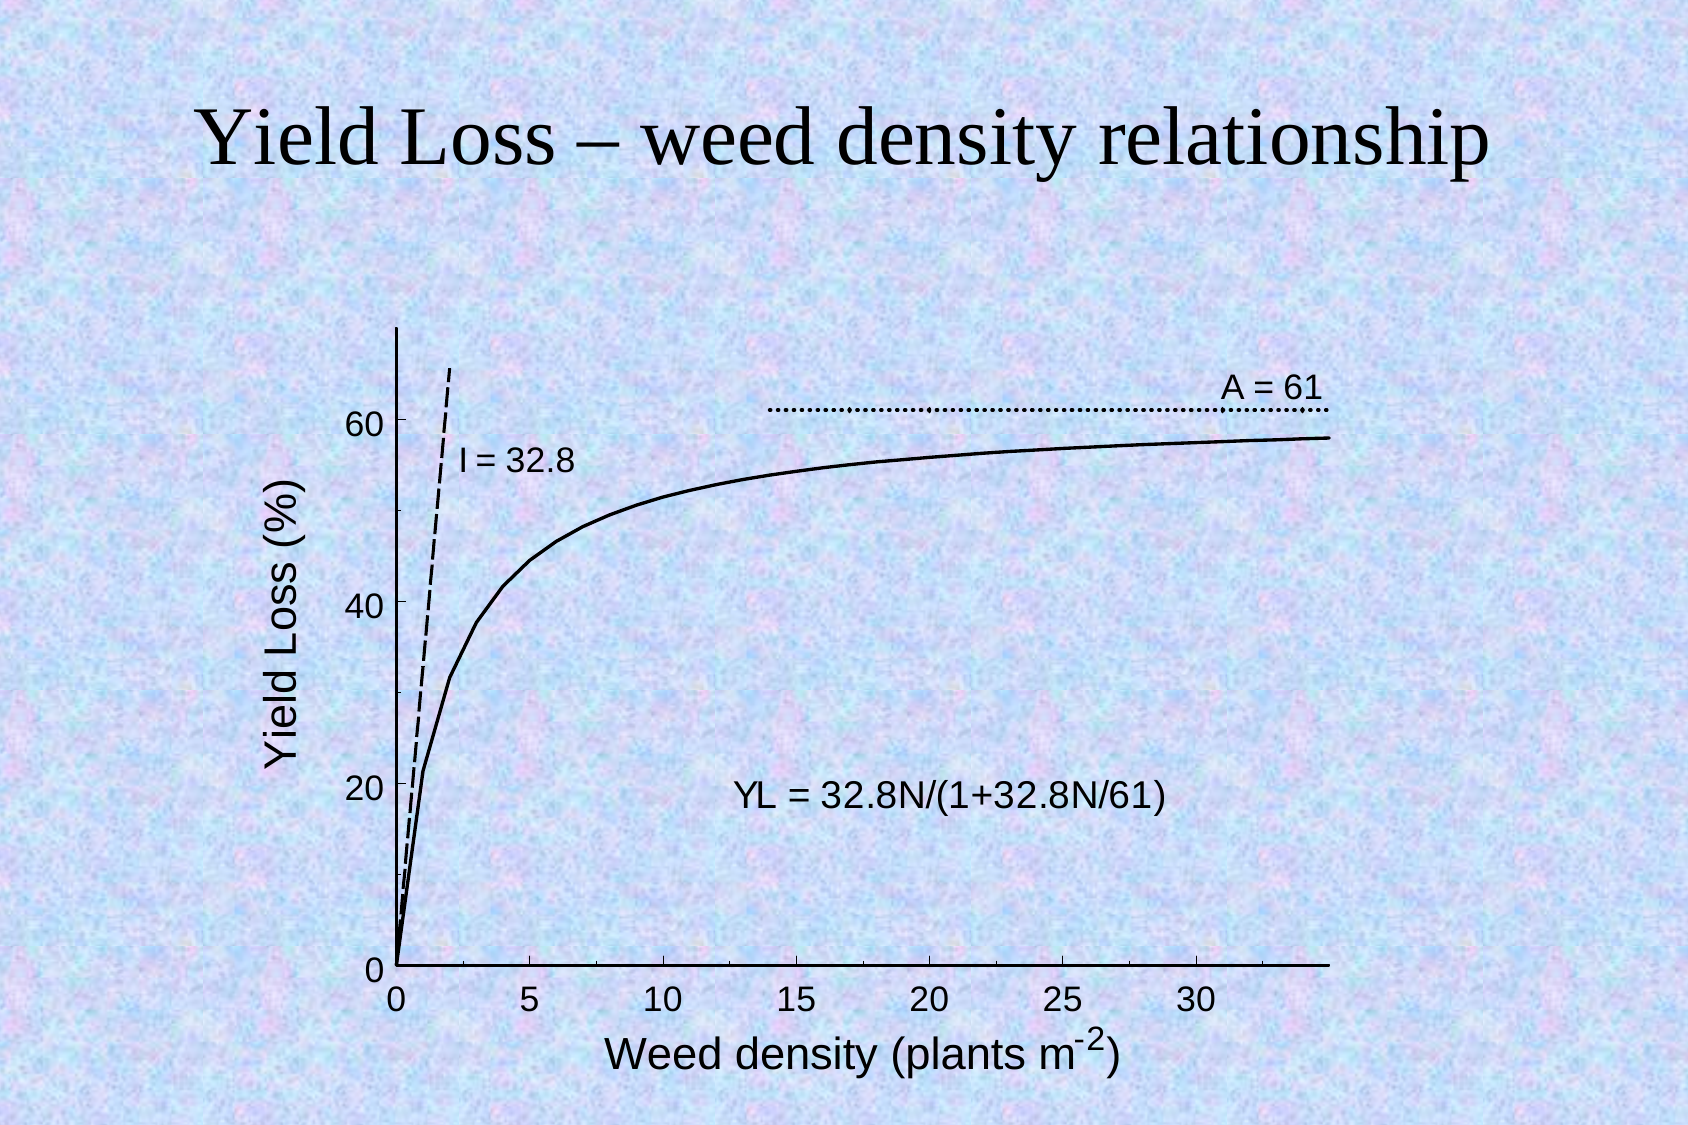

# Yield Loss – weed density relationship